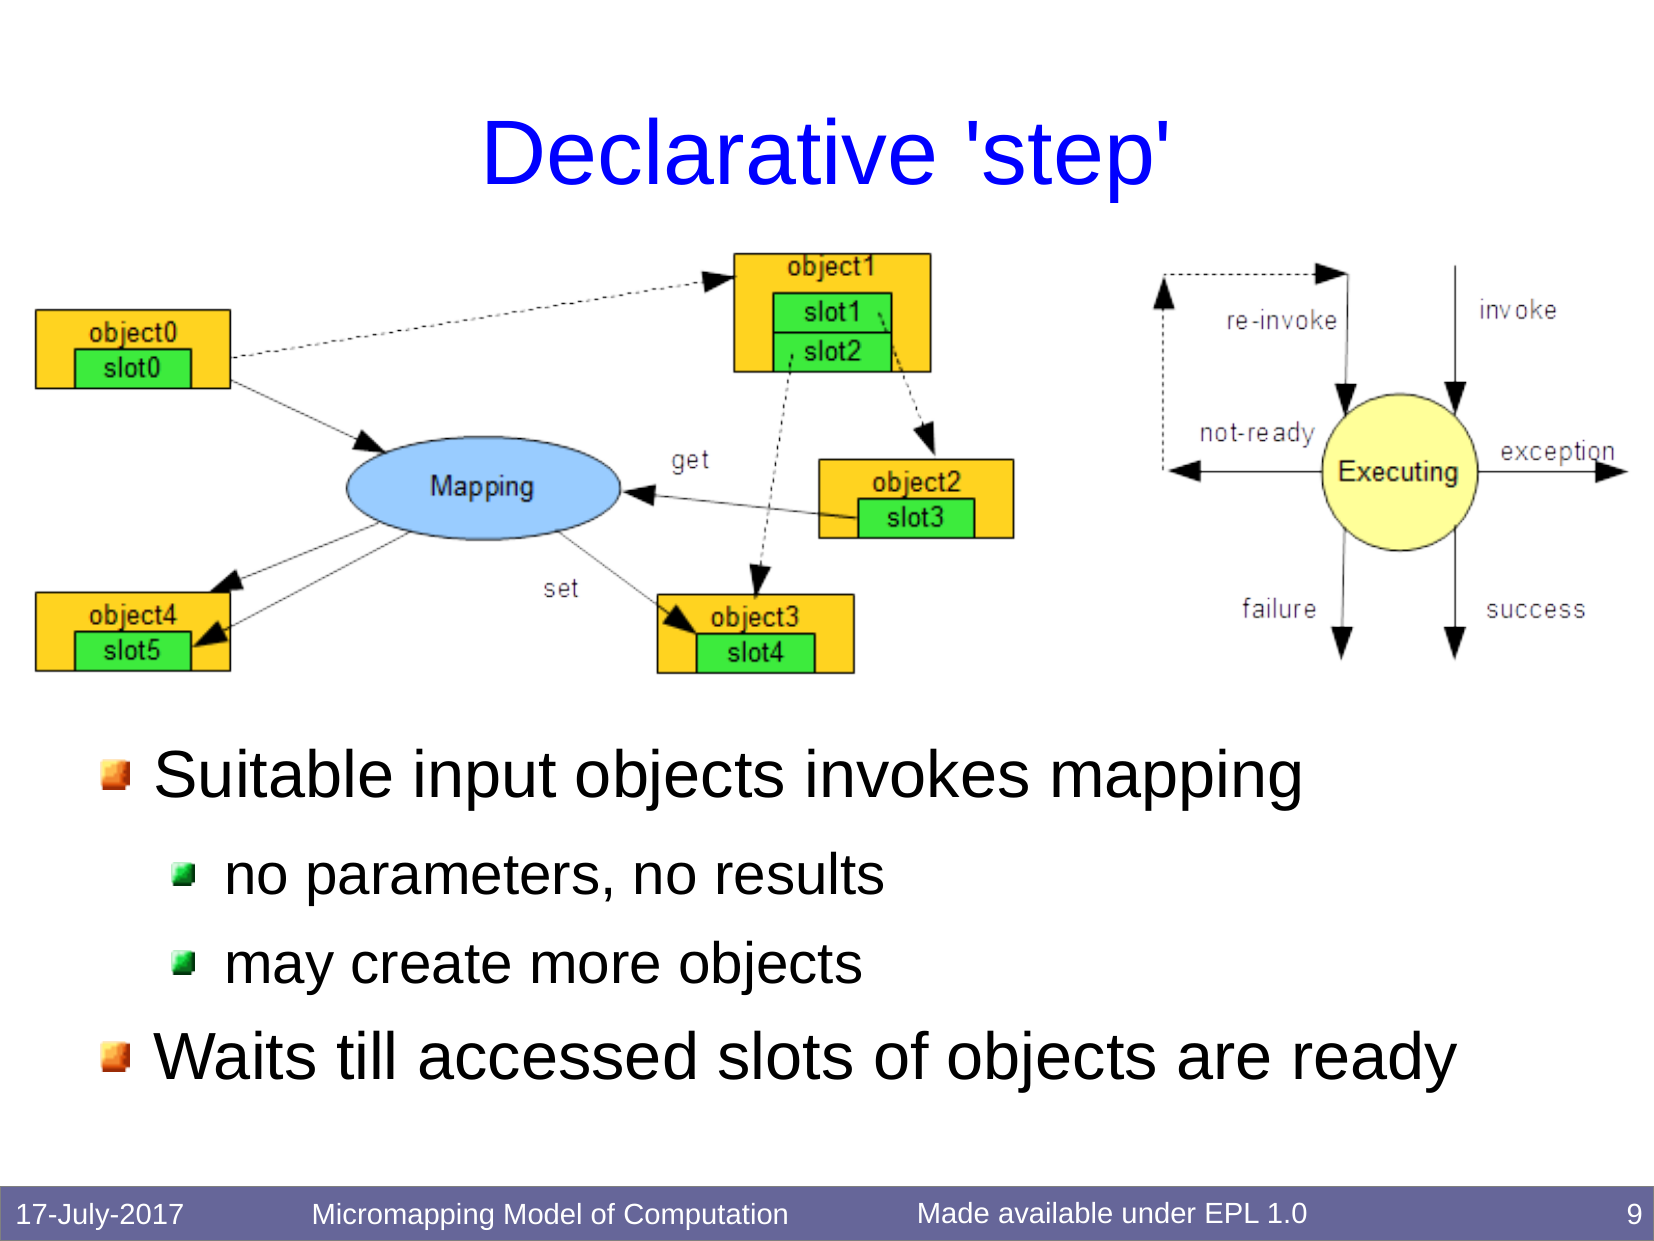

# Declarative 'step'
Suitable input objects invokes mapping
no parameters, no results
may create more objects
Waits till accessed slots of objects are ready
17-July-2017
Micromapping Model of Computation
9